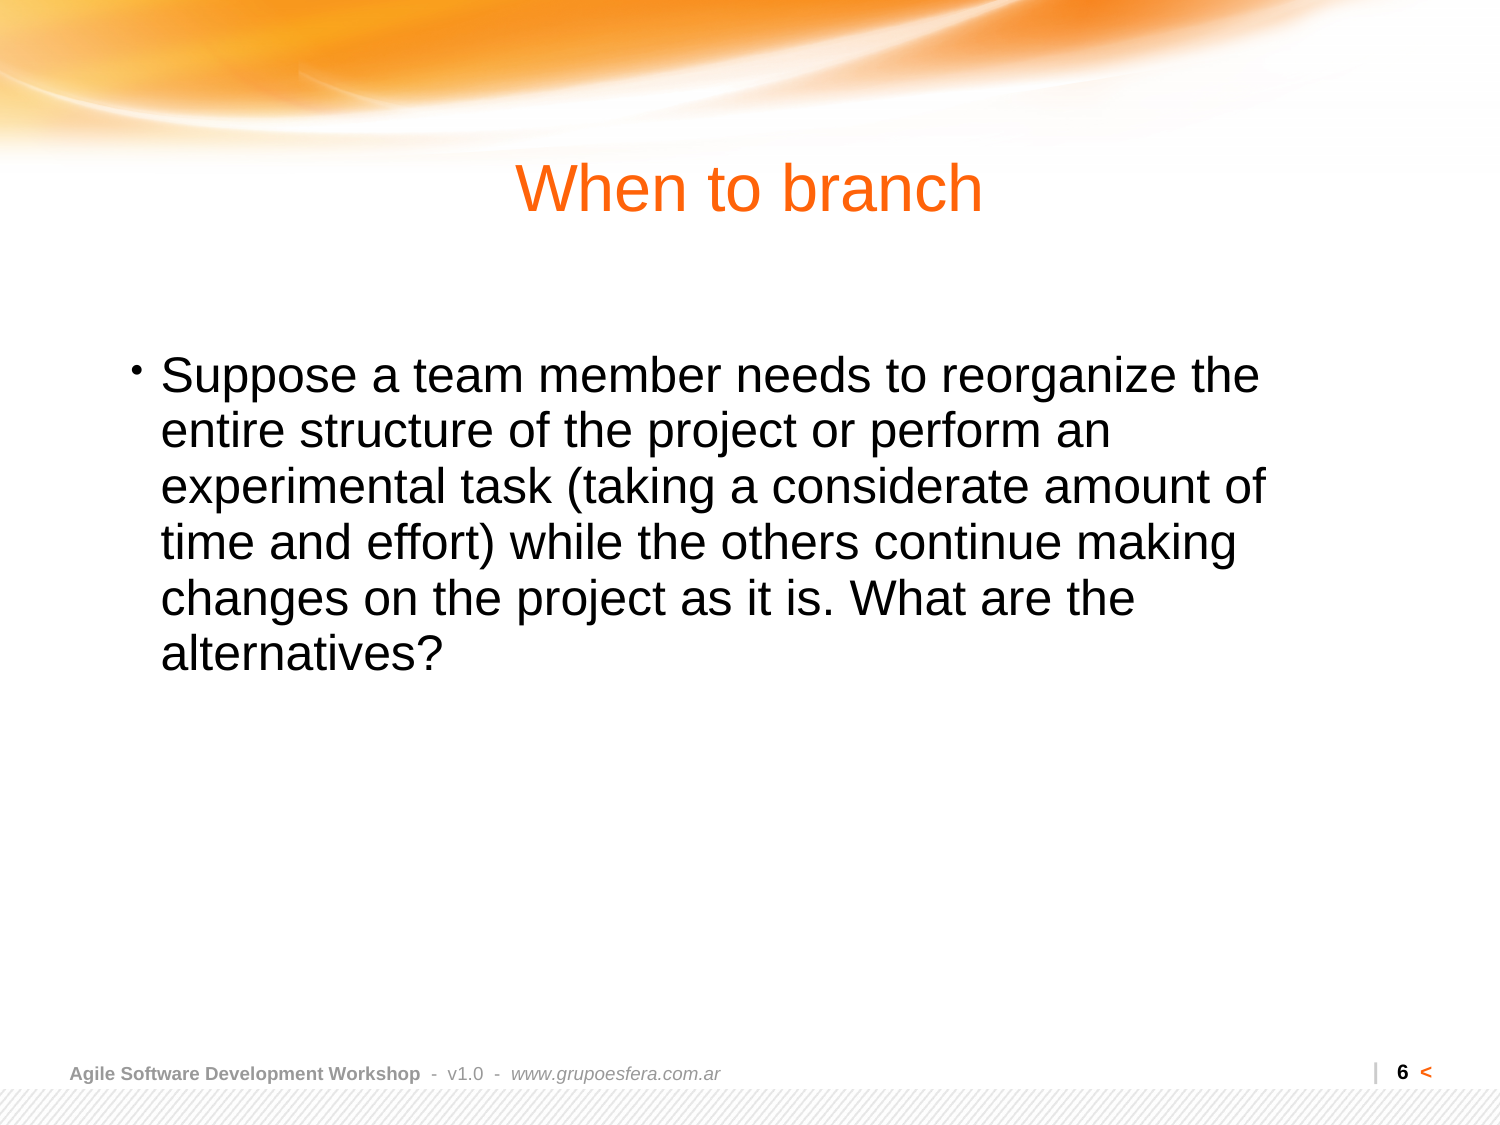

# When to branch
Suppose a team member needs to reorganize the entire structure of the project or perform an experimental task (taking a considerate amount of time and effort) while the others continue making changes on the project as it is. What are the alternatives?